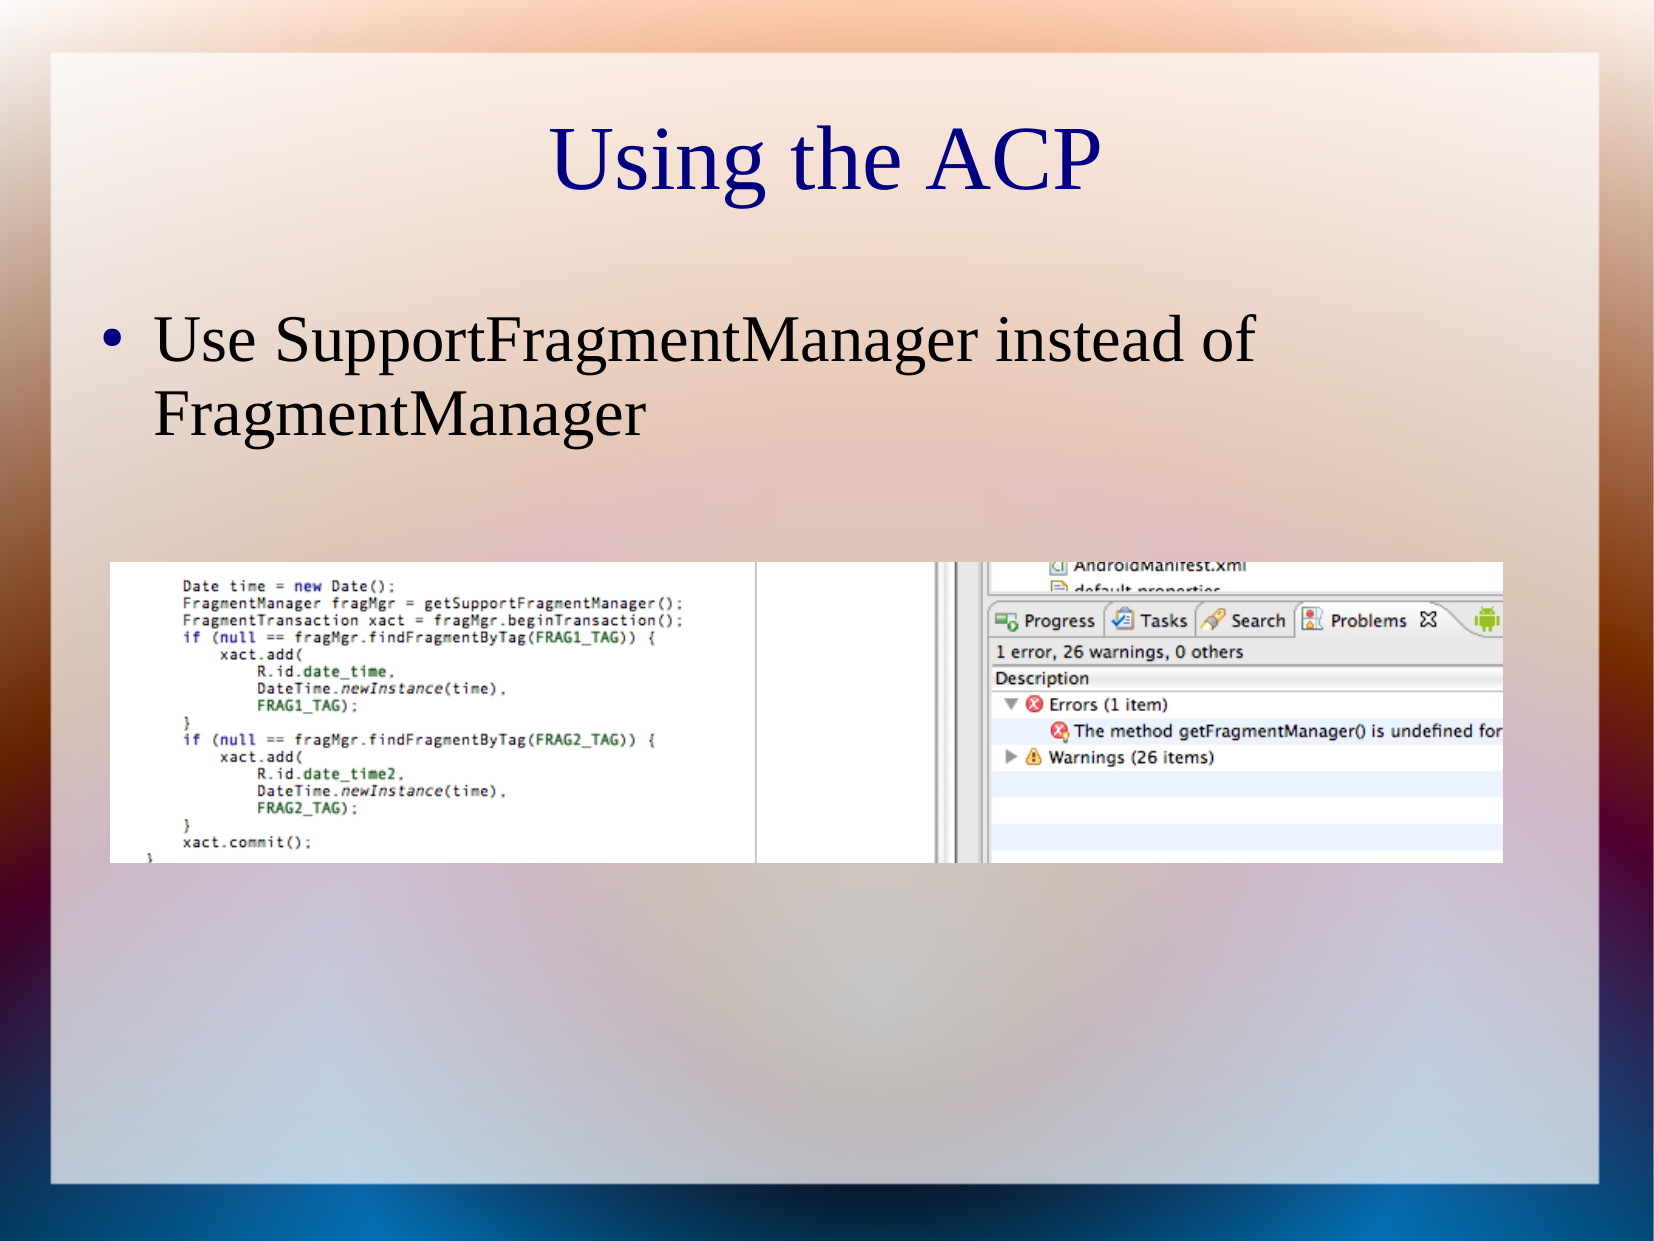

# Using the ACP
Use SupportFragmentManager instead of FragmentManager